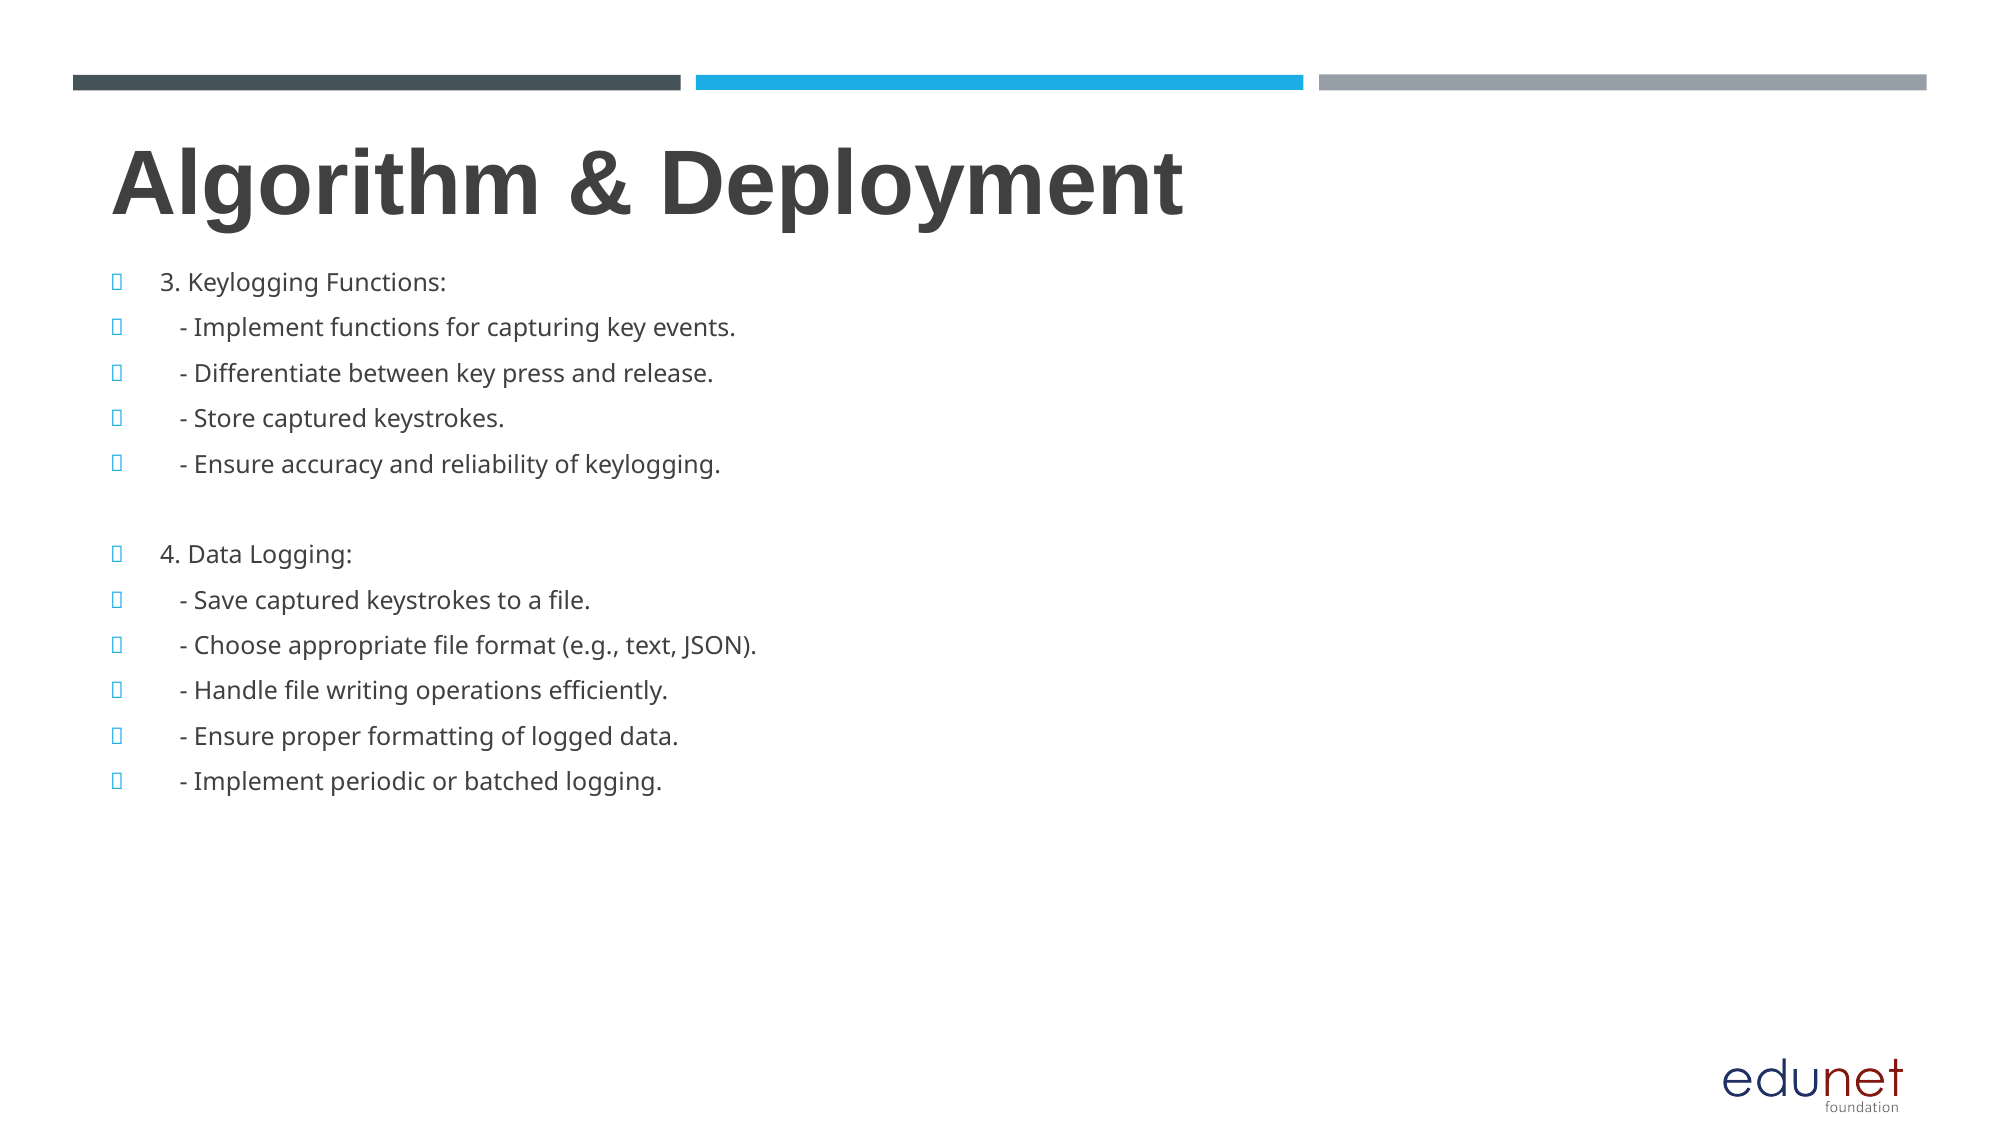

# Algorithm & Deployment
3. Keylogging Functions:
 - Implement functions for capturing key events.
 - Differentiate between key press and release.
 - Store captured keystrokes.
 - Ensure accuracy and reliability of keylogging.
4. Data Logging:
 - Save captured keystrokes to a file.
 - Choose appropriate file format (e.g., text, JSON).
 - Handle file writing operations efficiently.
 - Ensure proper formatting of logged data.
 - Implement periodic or batched logging.